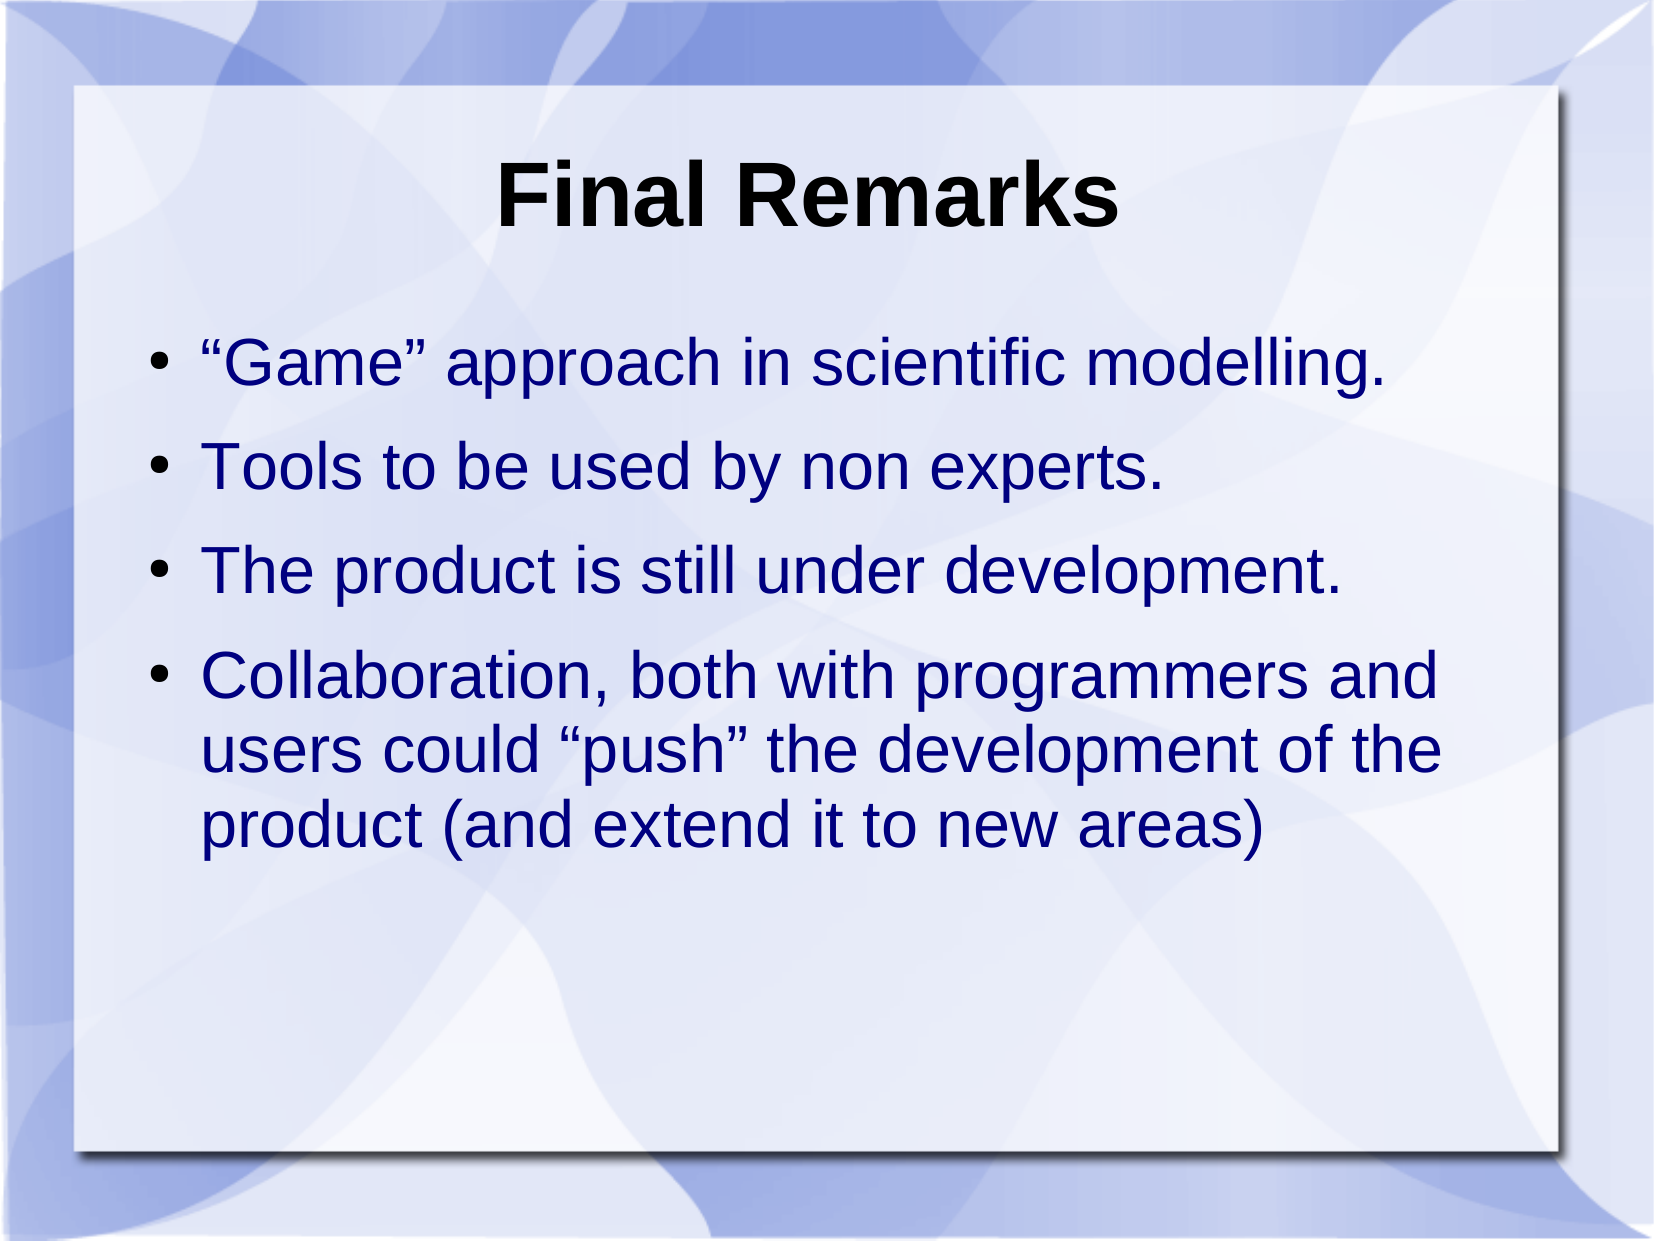

# Final Remarks
“Game” approach in scientific modelling.
Tools to be used by non experts.
The product is still under development.
Collaboration, both with programmers and users could “push” the development of the product (and extend it to new areas)